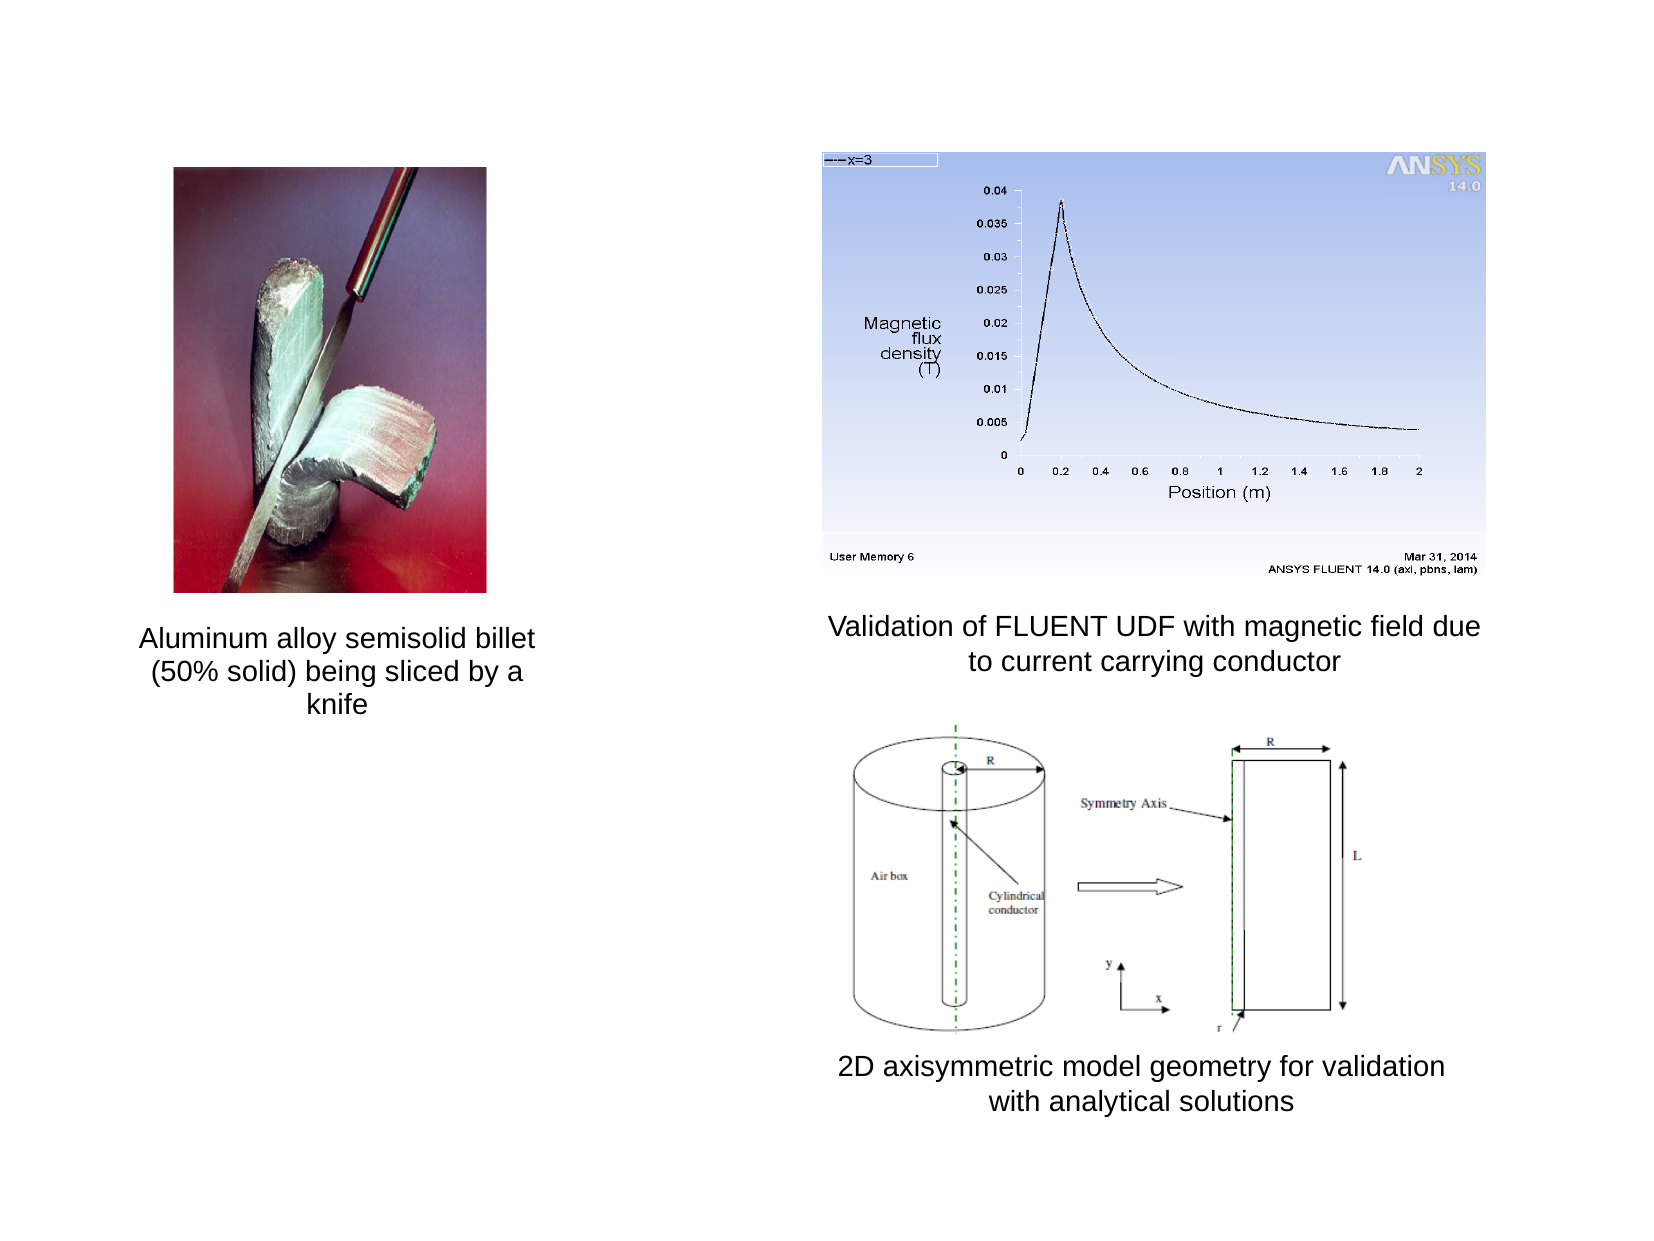

Validation of FLUENT UDF with magnetic field due to current carrying conductor
Aluminum alloy semisolid billet (50% solid) being sliced by a knife
2D axisymmetric model geometry for validation with analytical solutions